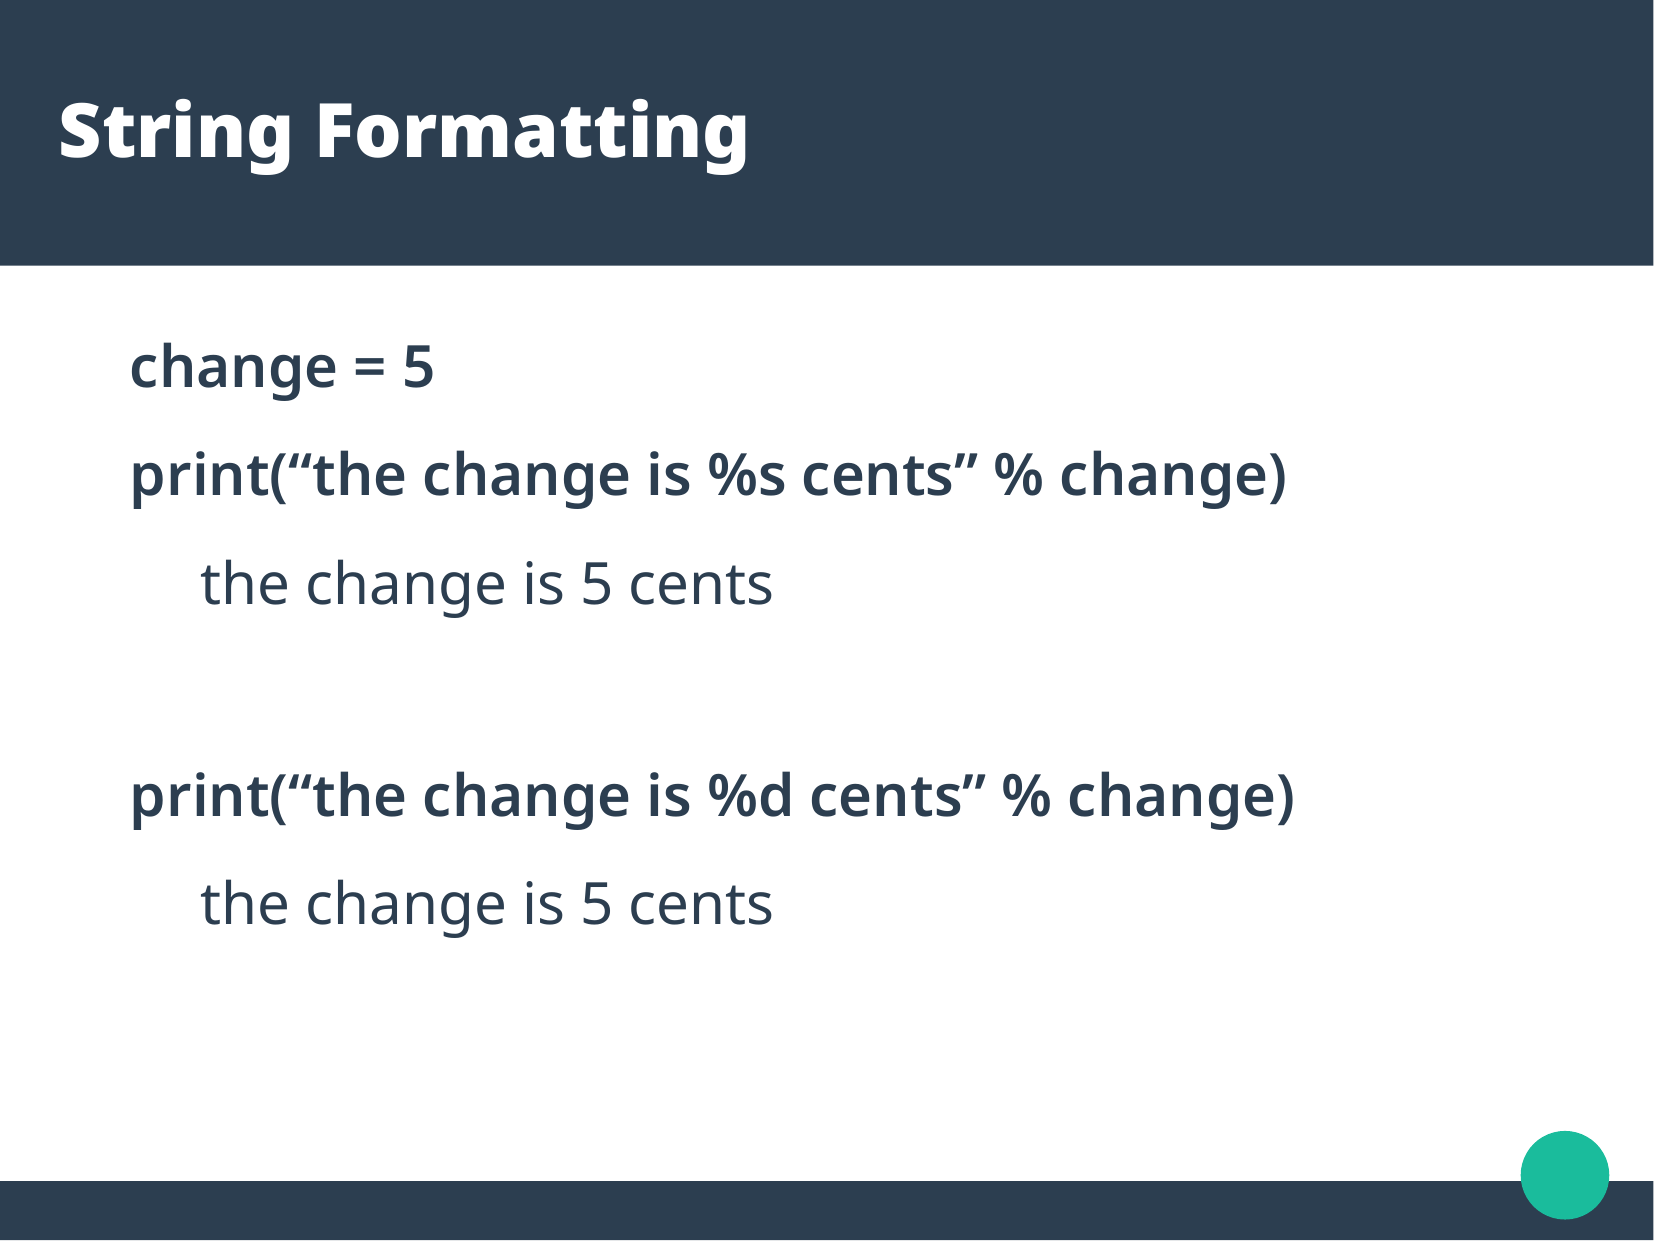

# String Formatting
change = 5
print(“the change is %s cents” % change)
the change is 5 cents
print(“the change is %d cents” % change)
the change is 5 cents